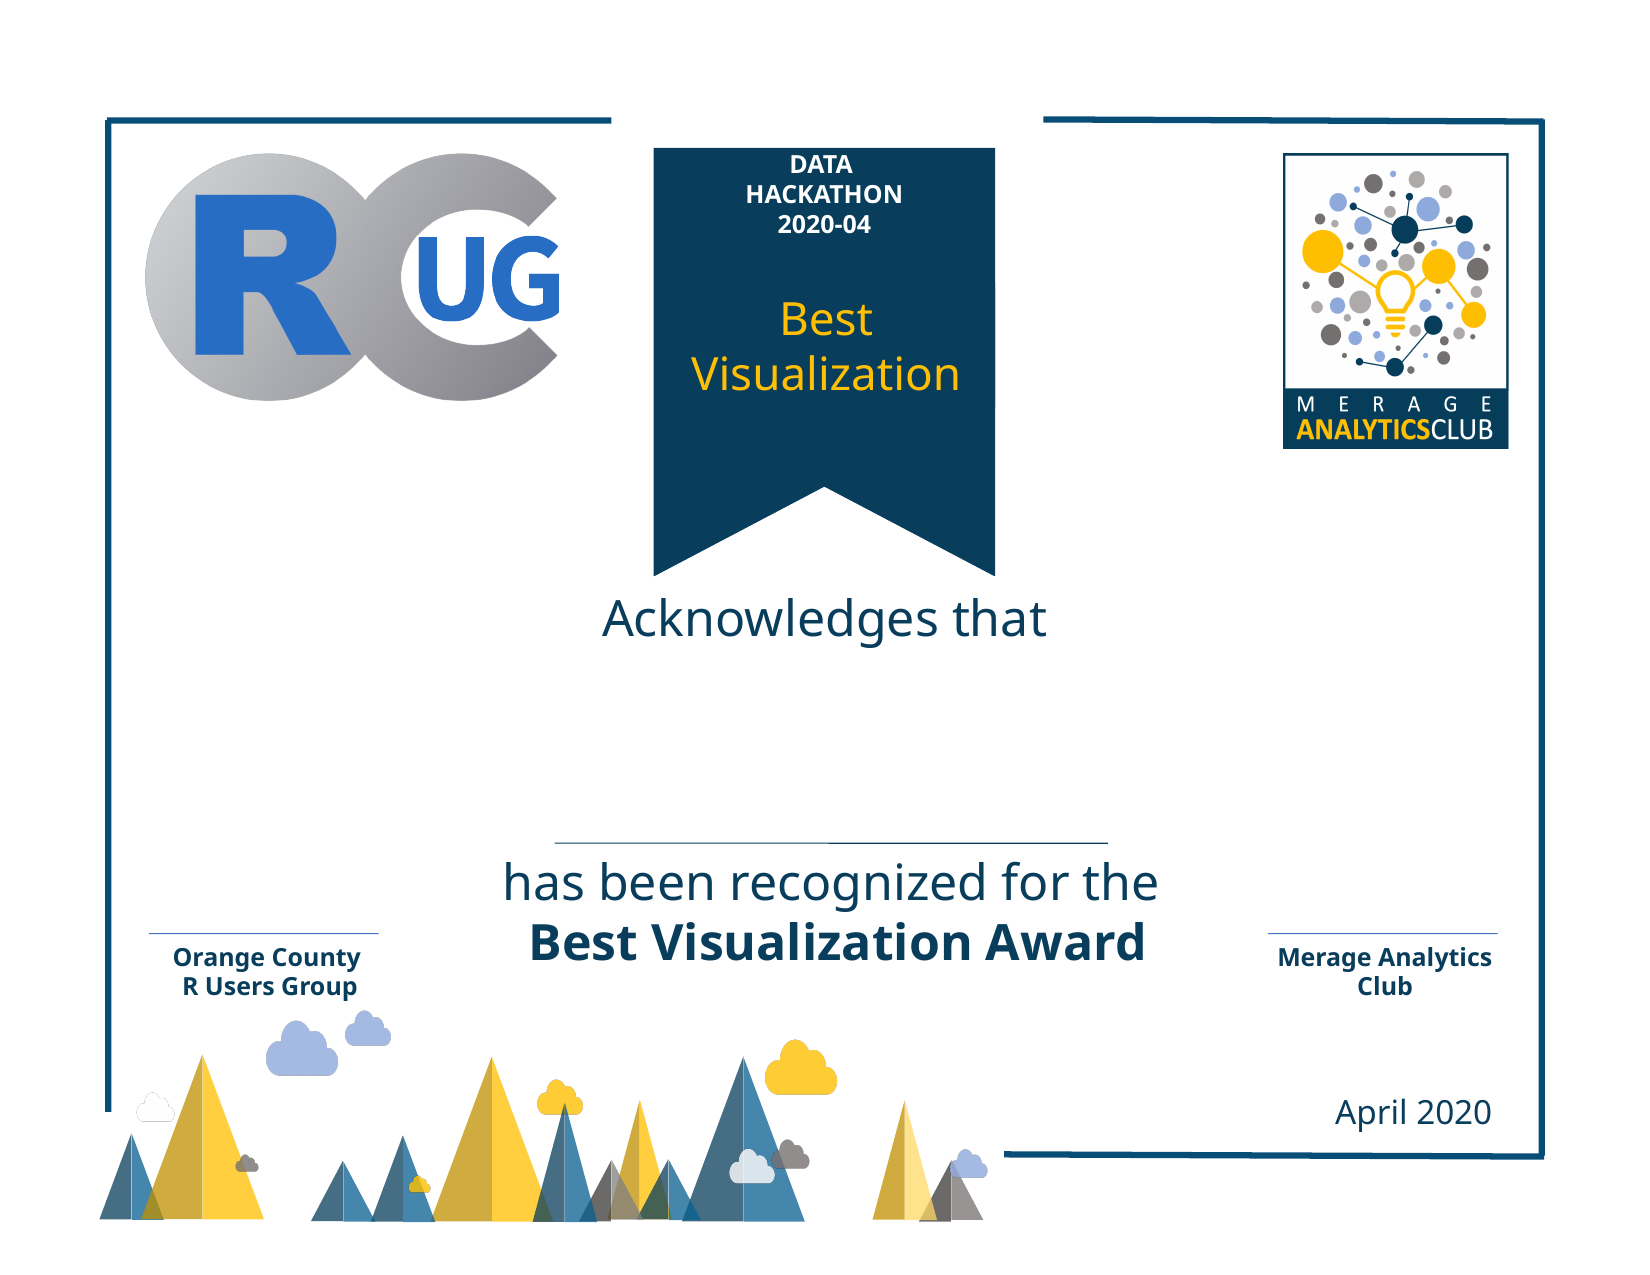

DATA
HACKATHON
2020-04
Best Visualization
Acknowledges that
has been recognized for the
Best Visualization Award
Orange County
R Users Group
Merage Analytics Club
April 2020